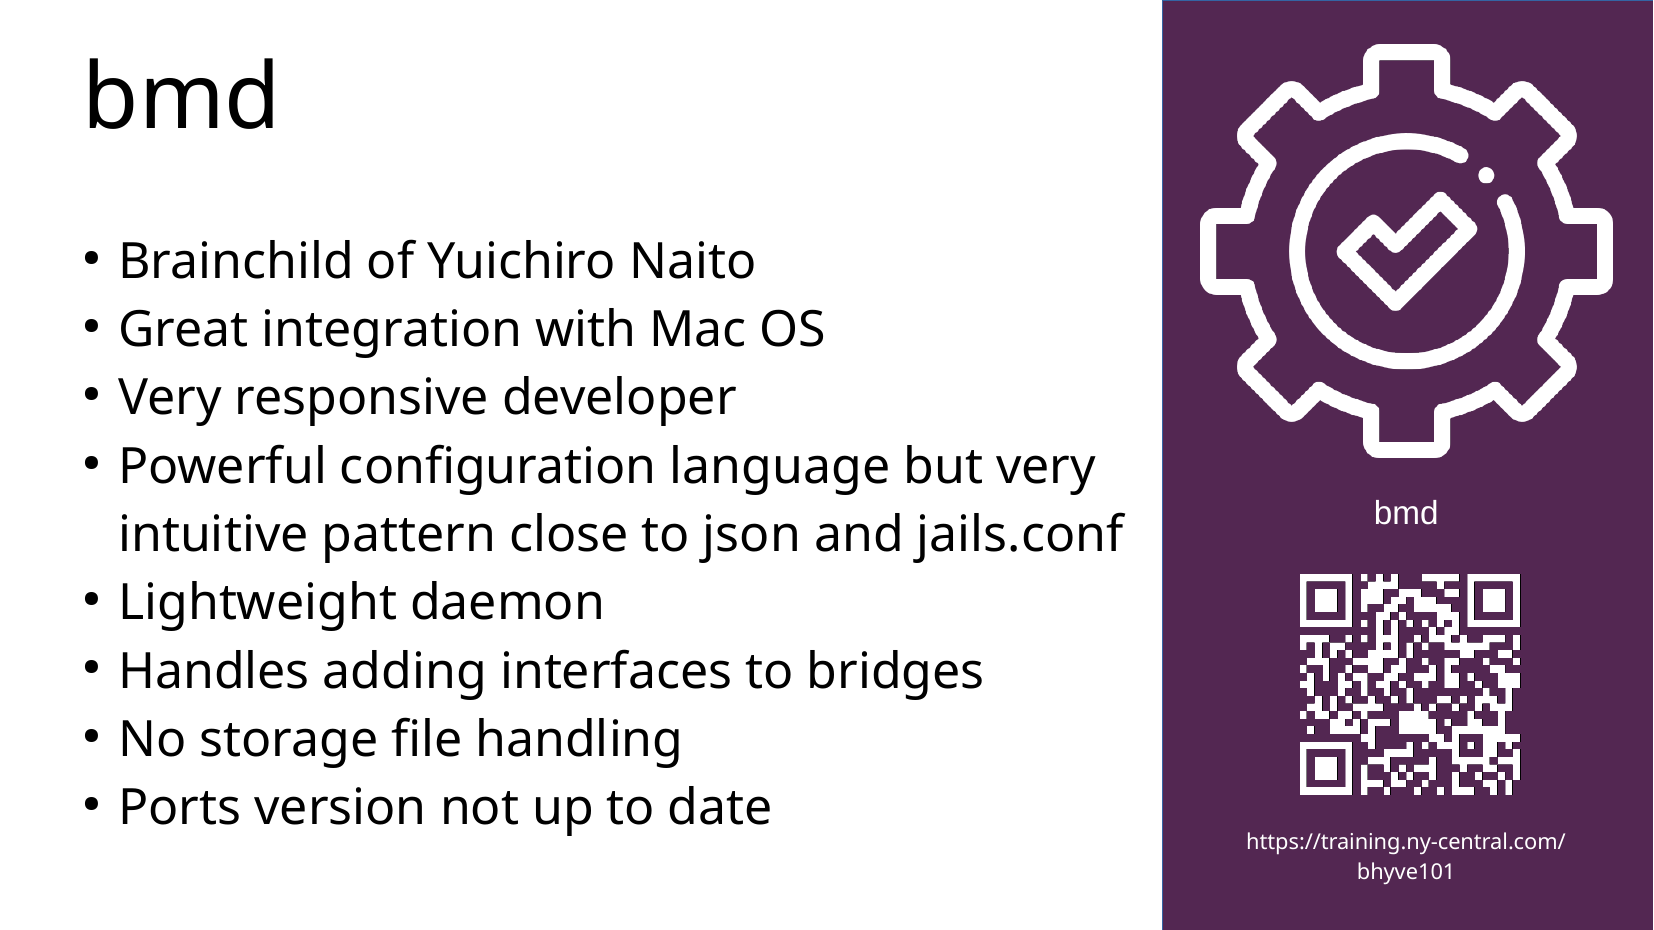

# bmd
Brainchild of Yuichiro Naito
Great integration with Mac OS
Very responsive developer
Powerful configuration language but very
intuitive pattern close to json and jails.conf
Lightweight daemon
Handles adding interfaces to bridges
No storage file handling
Ports version not up to date
bmd
https://training.ny-central.com/bhyve101